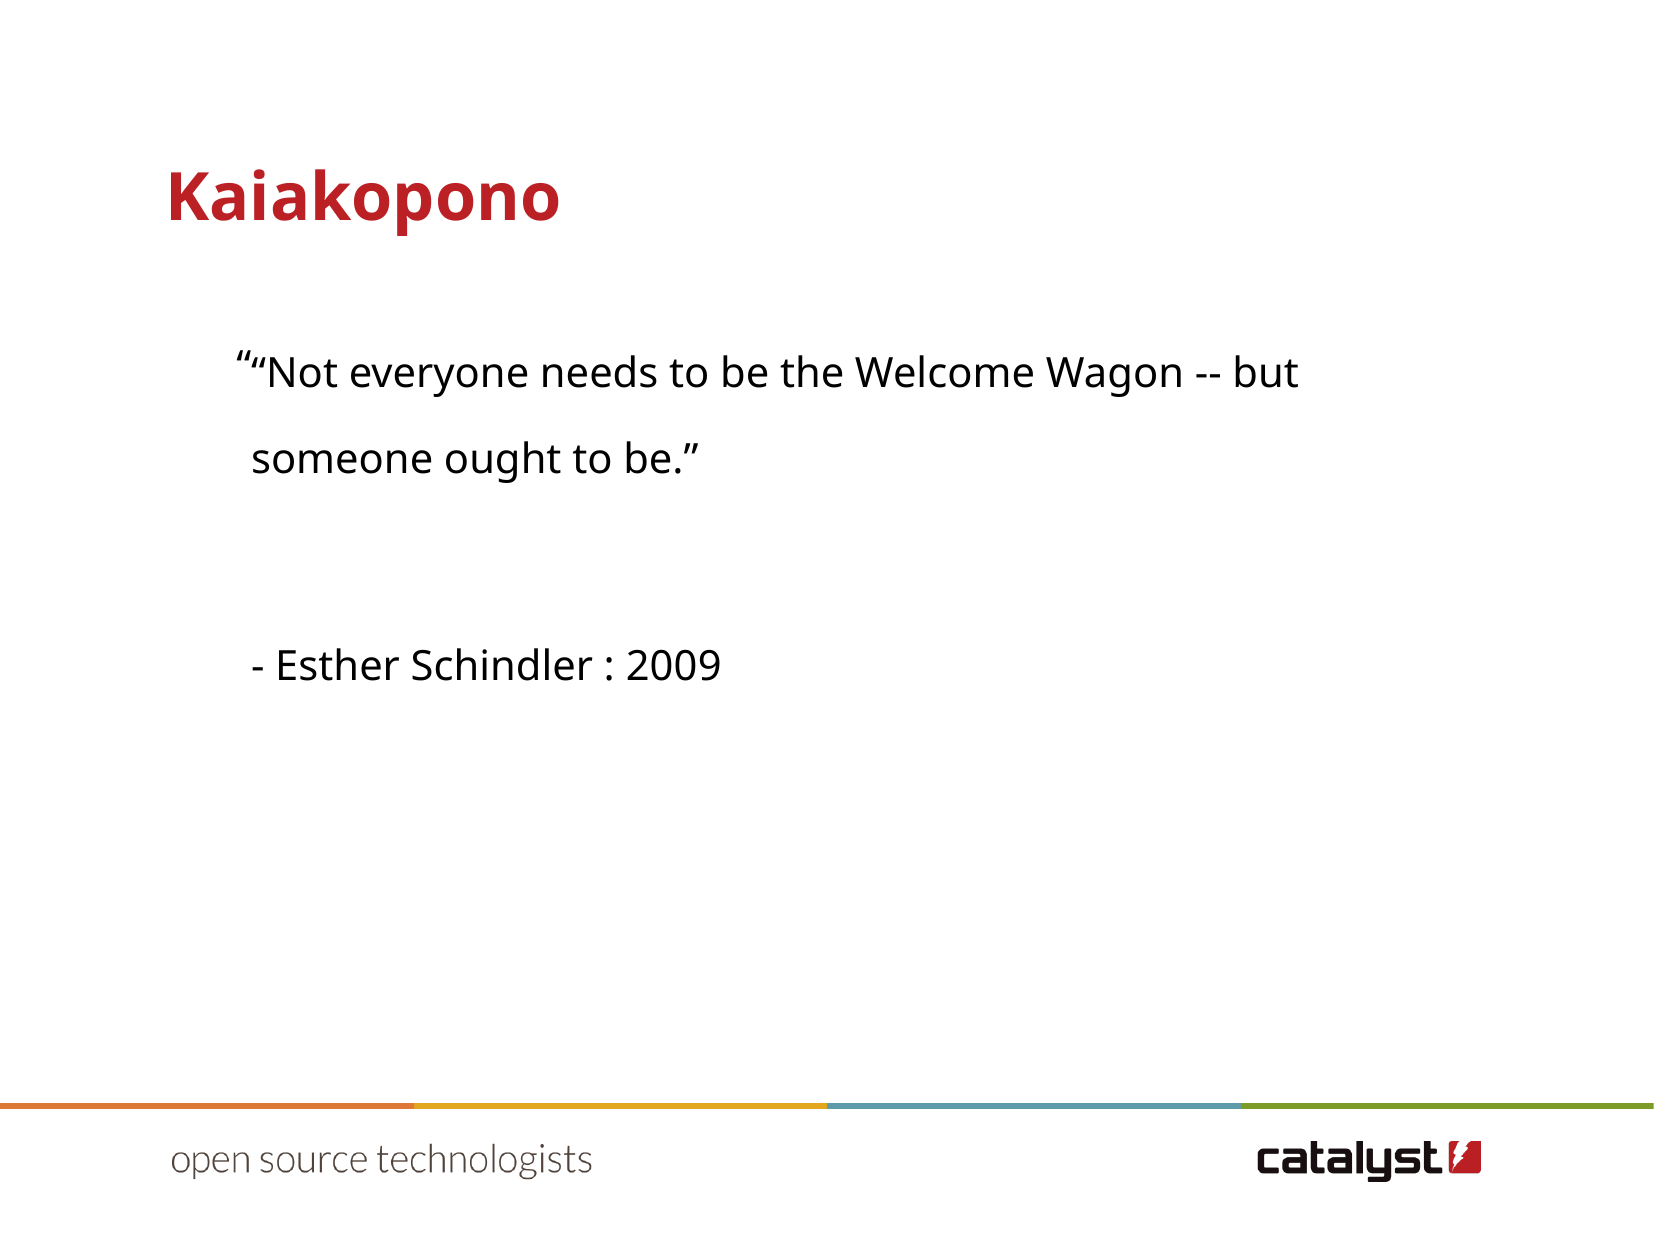

# Kaiakopono
“
“Not everyone needs to be the Welcome Wagon -- but someone ought to be.”
- Esther Schindler : 2009